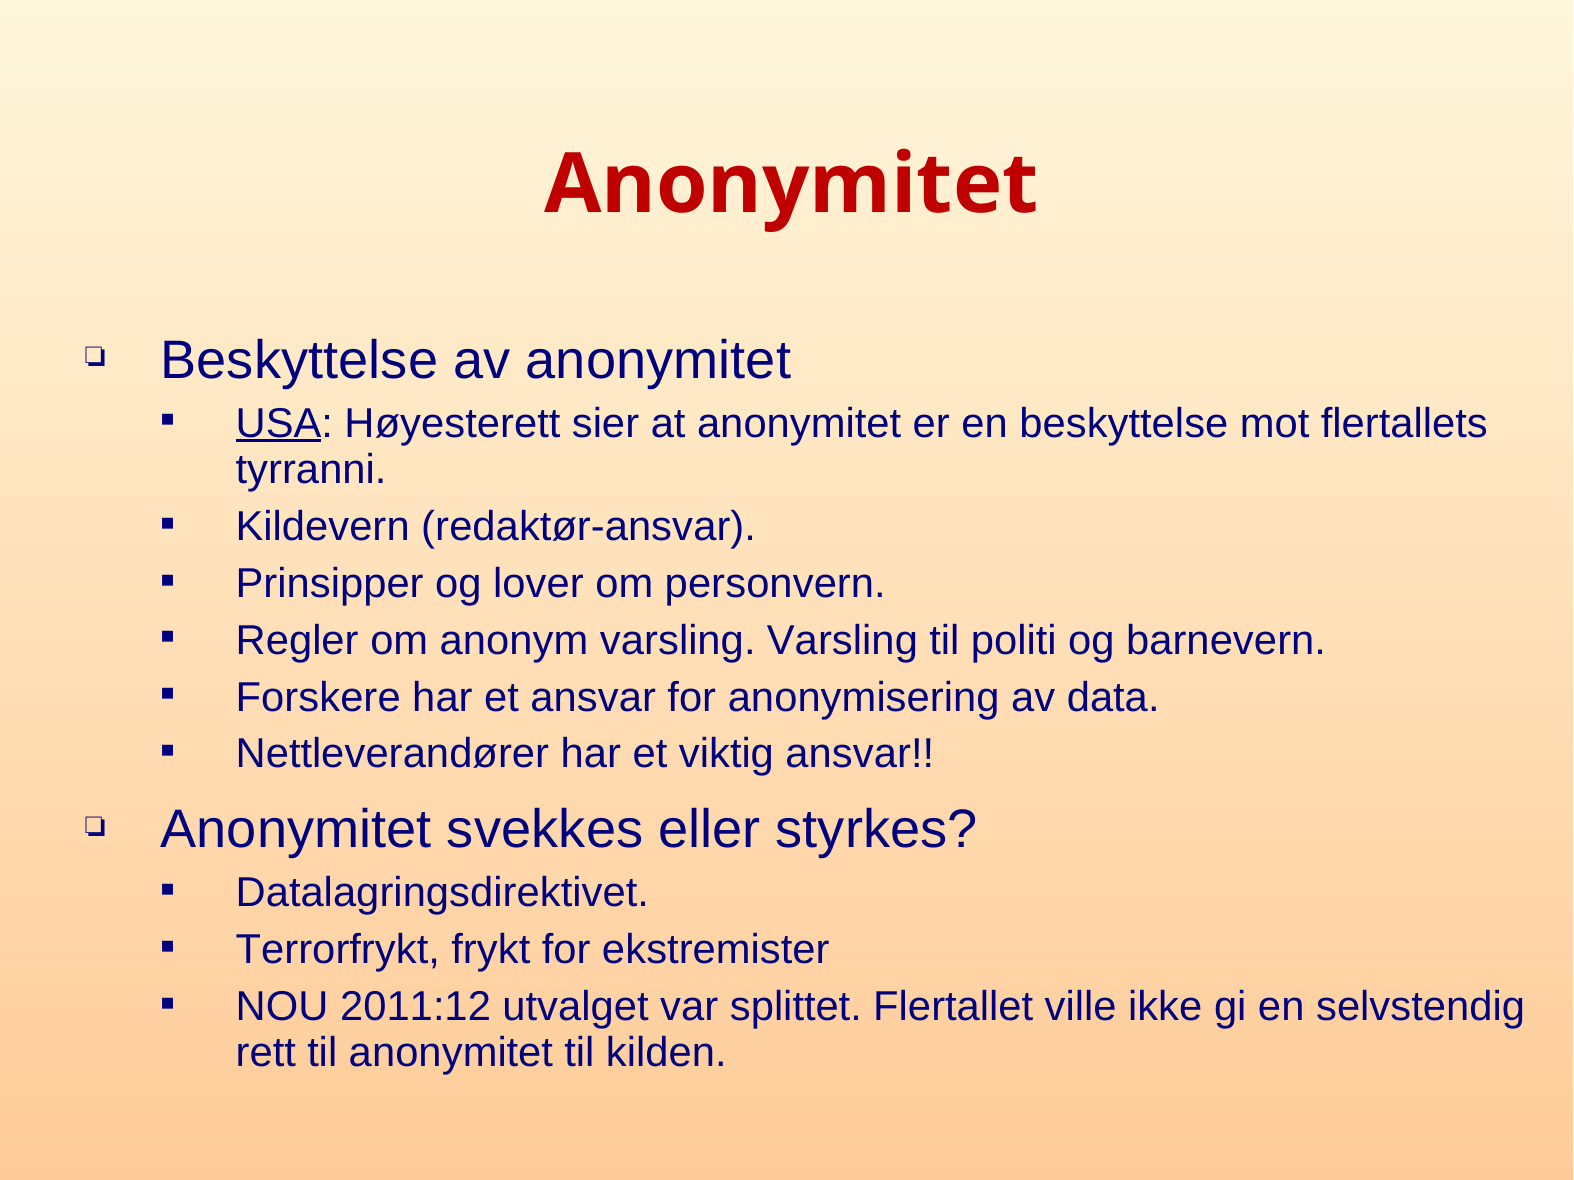

# Anonymitet
Beskyttelse av anonymitet
USA: Høyesterett sier at anonymitet er en beskyttelse mot flertallets tyrranni.
Kildevern (redaktør-ansvar).
Prinsipper og lover om personvern.
Regler om anonym varsling. Varsling til politi og barnevern.
Forskere har et ansvar for anonymisering av data.
Nettleverandører har et viktig ansvar!!
Anonymitet svekkes eller styrkes?
Datalagringsdirektivet.
Terrorfrykt, frykt for ekstremister
NOU 2011:12 utvalget var splittet. Flertallet ville ikke gi en selvstendig rett til anonymitet til kilden.